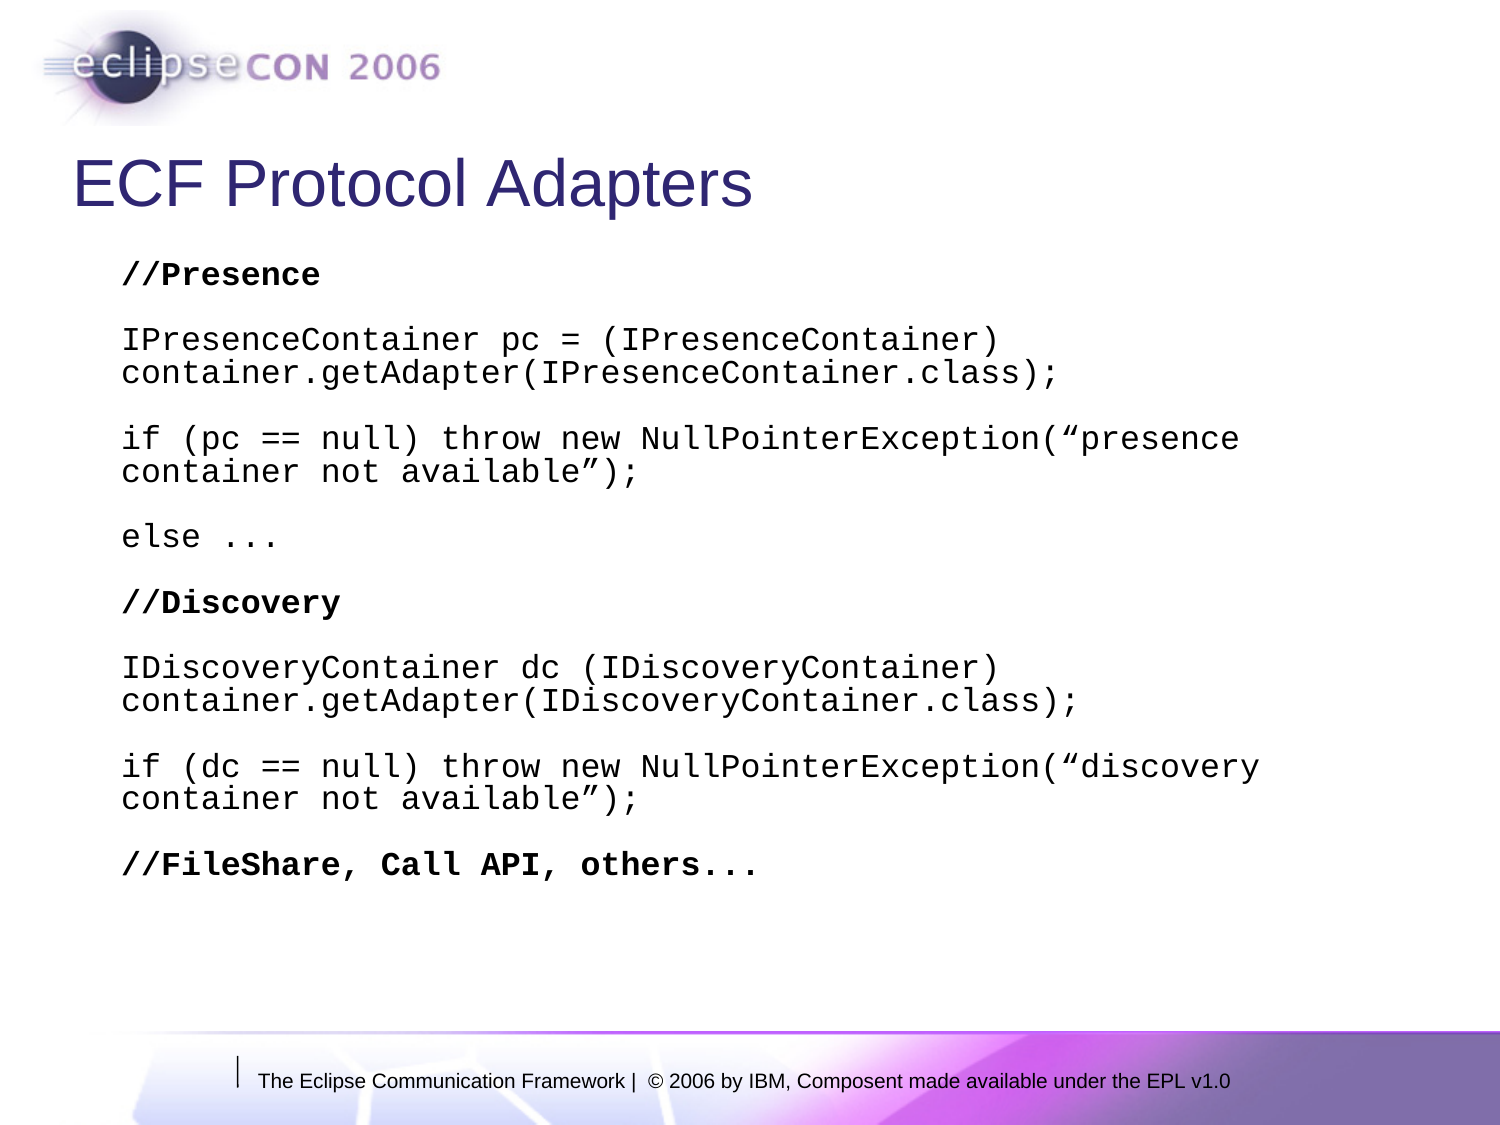

# ECF Protocol Adapters
//Presence
IPresenceContainer pc = (IPresenceContainer) container.getAdapter(IPresenceContainer.class);
if (pc == null) throw new NullPointerException(“presence container not available”);
else ...
//Discovery
IDiscoveryContainer dc (IDiscoveryContainer) container.getAdapter(IDiscoveryContainer.class);
if (dc == null) throw new NullPointerException(“discovery container not available”);
//FileShare, Call API, others...